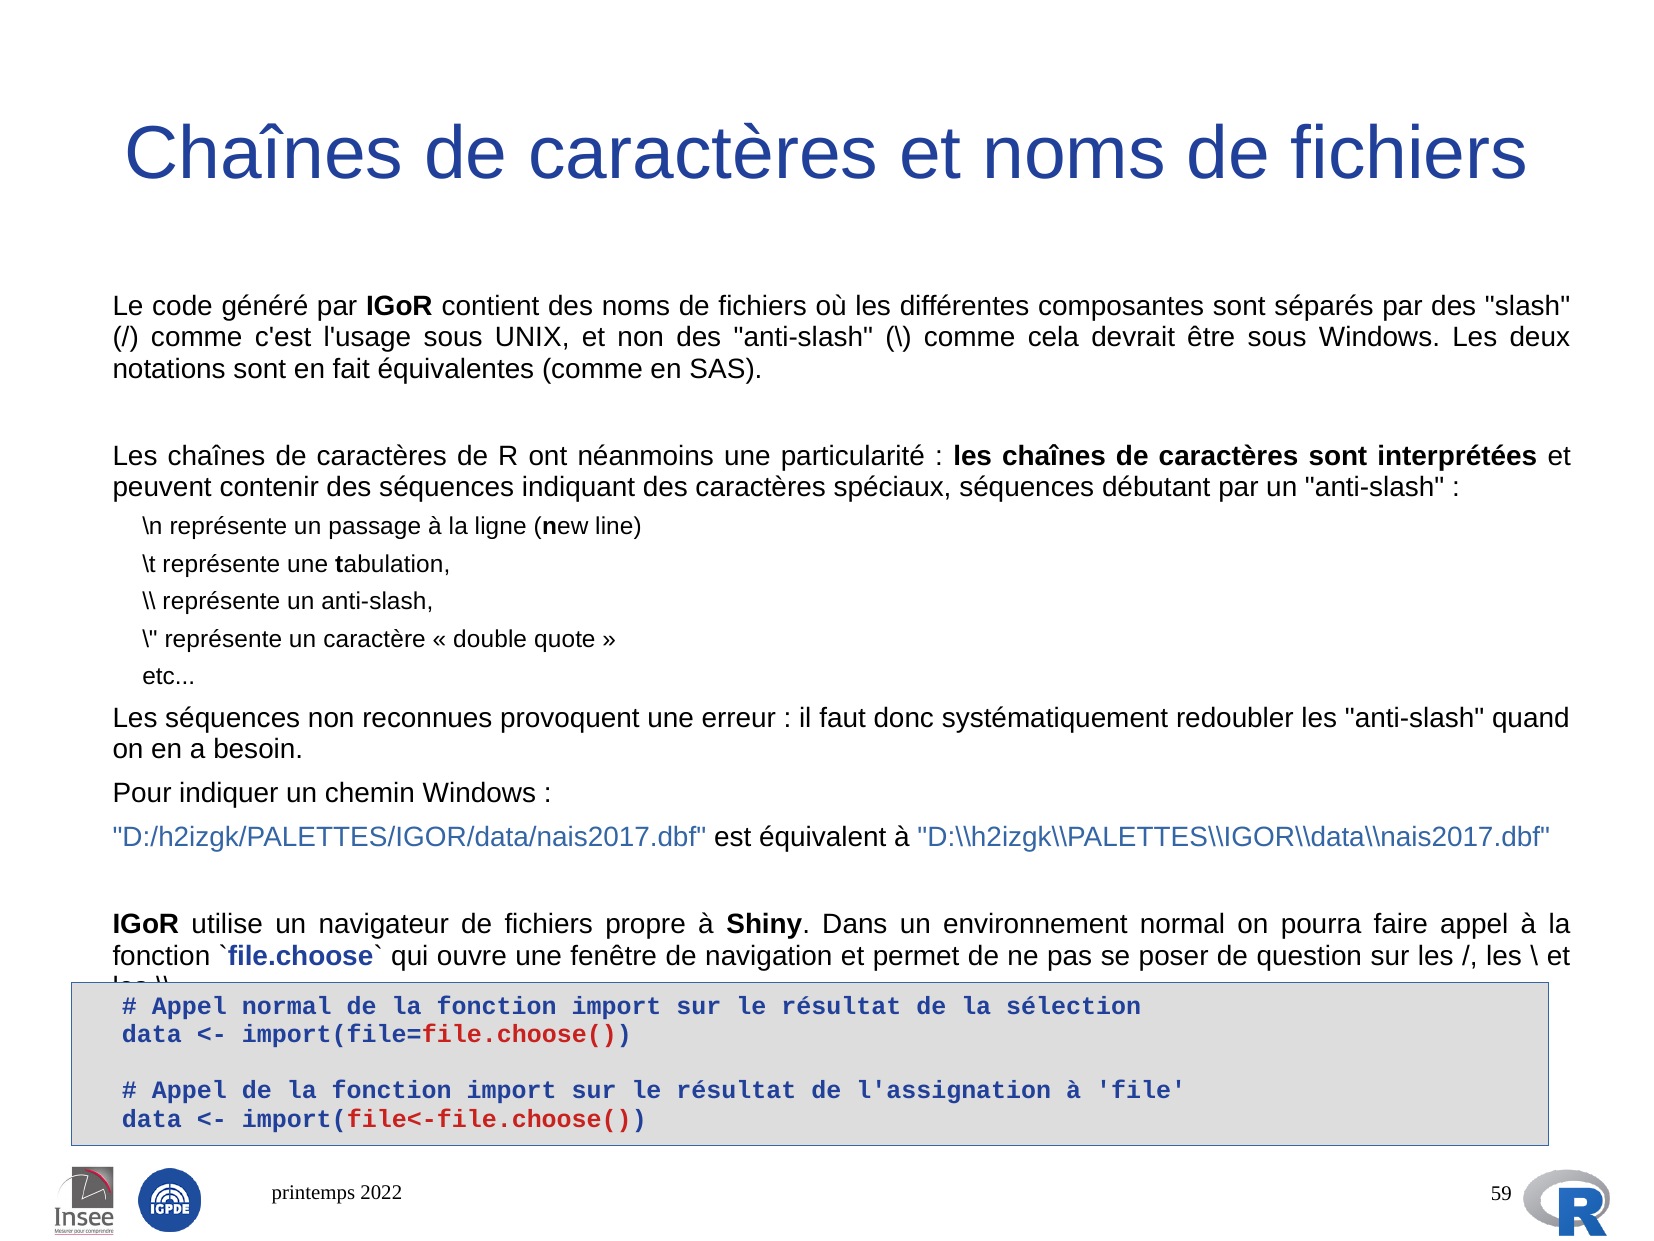

# Chaînes de caractères et noms de fichiers
Le code généré par IGoR contient des noms de fichiers où les différentes composantes sont séparés par des "slash" (/) comme c'est l'usage sous UNIX, et non des "anti-slash" (\) comme cela devrait être sous Windows. Les deux notations sont en fait équivalentes (comme en SAS).
Les chaînes de caractères de R ont néanmoins une particularité : les chaînes de caractères sont interprétées et peuvent contenir des séquences indiquant des caractères spéciaux, séquences débutant par un "anti-slash" :
\n représente un passage à la ligne (new line)
\t représente une tabulation,
\\ représente un anti-slash,
\" représente un caractère « double quote »
etc...
Les séquences non reconnues provoquent une erreur : il faut donc systématiquement redoubler les "anti-slash" quand on en a besoin.
Pour indiquer un chemin Windows :
"D:/h2izgk/PALETTES/IGOR/data/nais2017.dbf" est équivalent à "D:\\h2izgk\\PALETTES\\IGOR\\data\\nais2017.dbf"
IGoR utilise un navigateur de fichiers propre à Shiny. Dans un environnement normal on pourra faire appel à la fonction `file.choose` qui ouvre une fenêtre de navigation et permet de ne pas se poser de question sur les /, les \ et les \\.
# Appel normal de la fonction import sur le résultat de la sélection
data <- import(file=file.choose())
# Appel de la fonction import sur le résultat de l'assignation à 'file'
data <- import(file<-file.choose())
printemps 2022
59